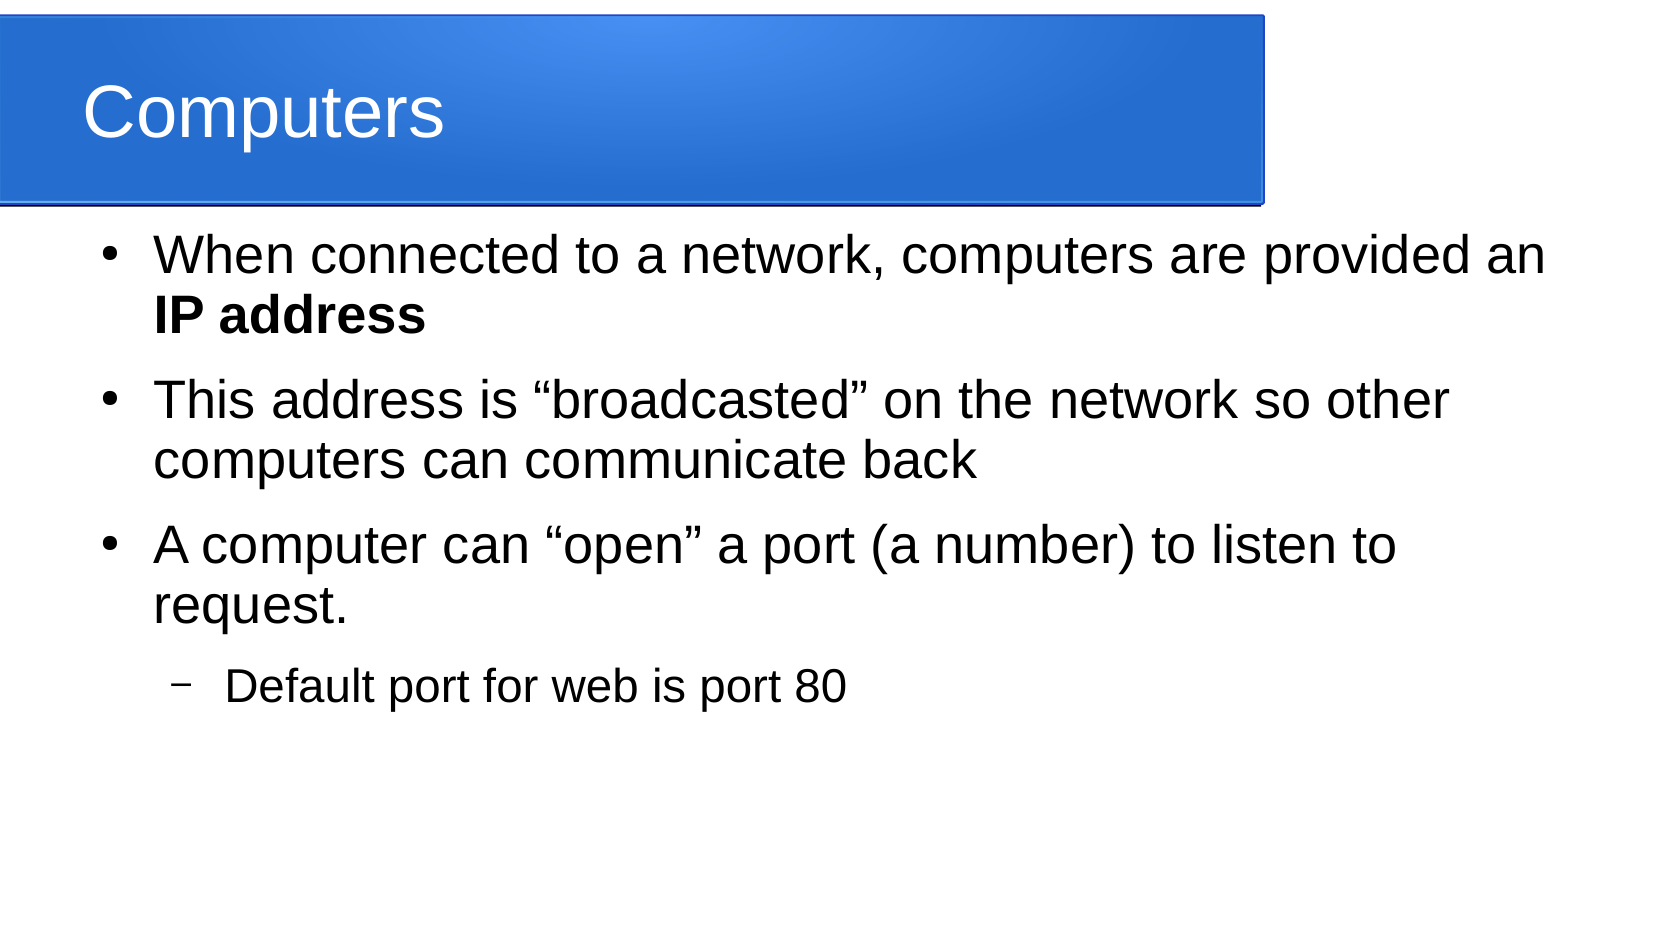

# Computers
When connected to a network, computers are provided an IP address
This address is “broadcasted” on the network so other computers can communicate back
A computer can “open” a port (a number) to listen to request.
Default port for web is port 80